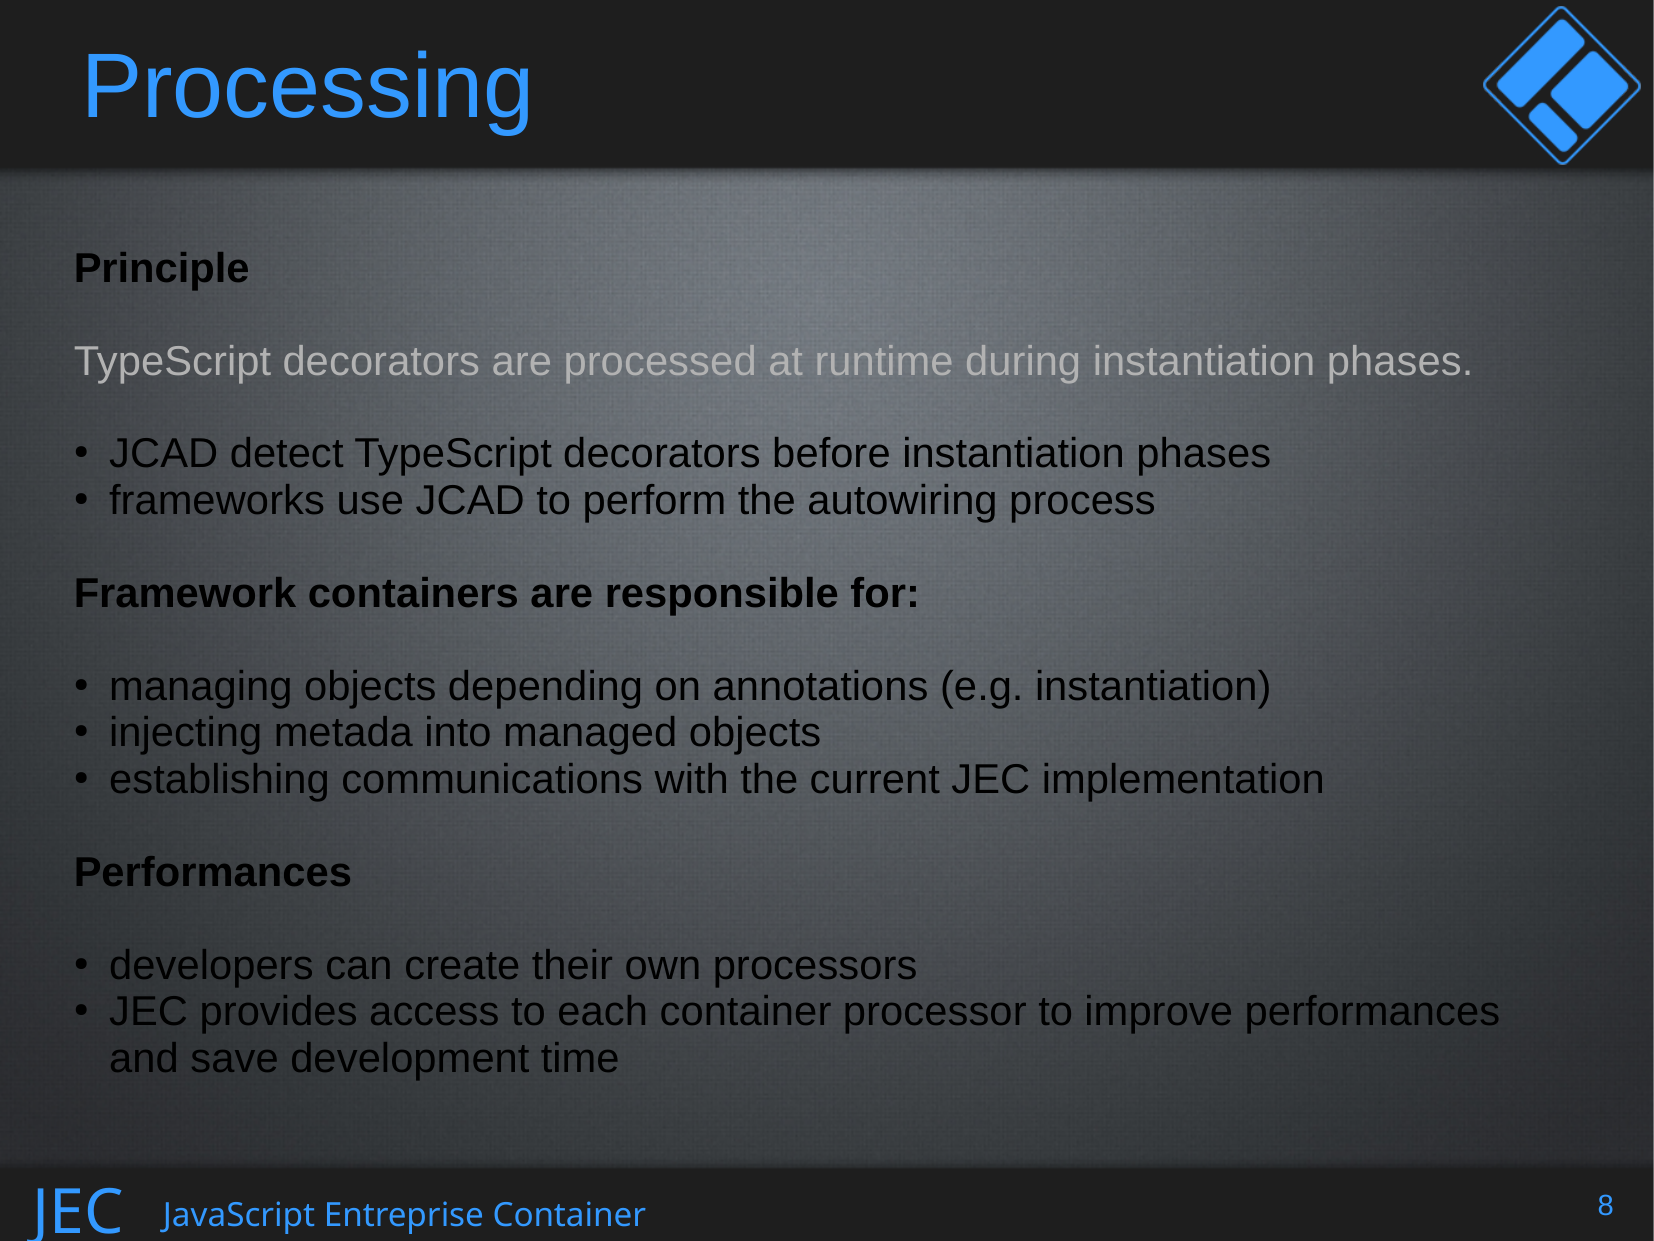

# Processing
Principle
TypeScript decorators are processed at runtime during instantiation phases.
JCAD detect TypeScript decorators before instantiation phases
frameworks use JCAD to perform the autowiring process
Framework containers are responsible for:
managing objects depending on annotations (e.g. instantiation)
injecting metada into managed objects
establishing communications with the current JEC implementation
Performances
developers can create their own processors
JEC provides access to each container processor to improve performances and save development time
JEC
8
JavaScript Entreprise Container